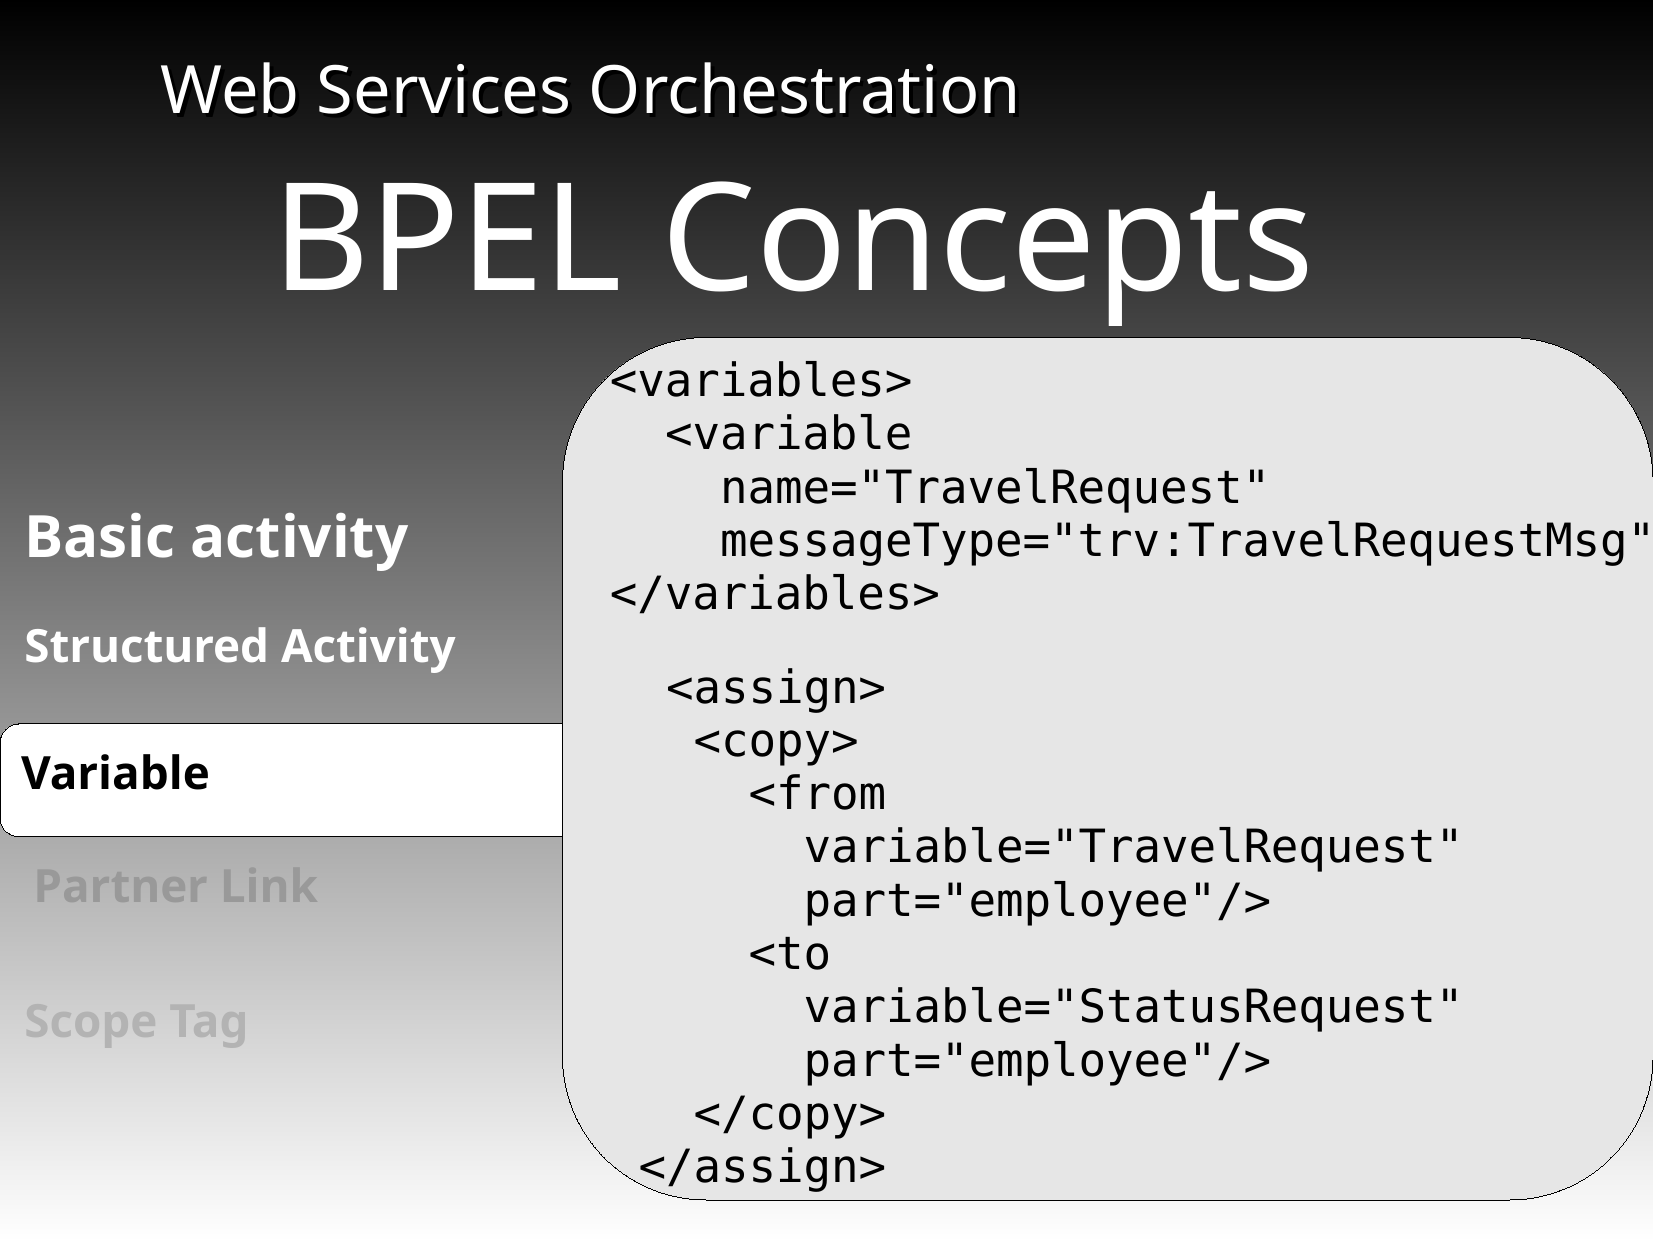

Web Services Orchestration
BPEL Concepts
<variables>
 <variable
 name="TravelRequest"
 messageType="trv:TravelRequestMsg"/>
</variables>
Basic activity
 <assign>
 <copy>
 <from
 variable="TravelRequest"
 part="employee"/>
 <to
 variable="StatusRequest"
 part="employee"/>
 </copy>
</assign>
Structured Activity
Variable
Partner Link
Scope Tag
27